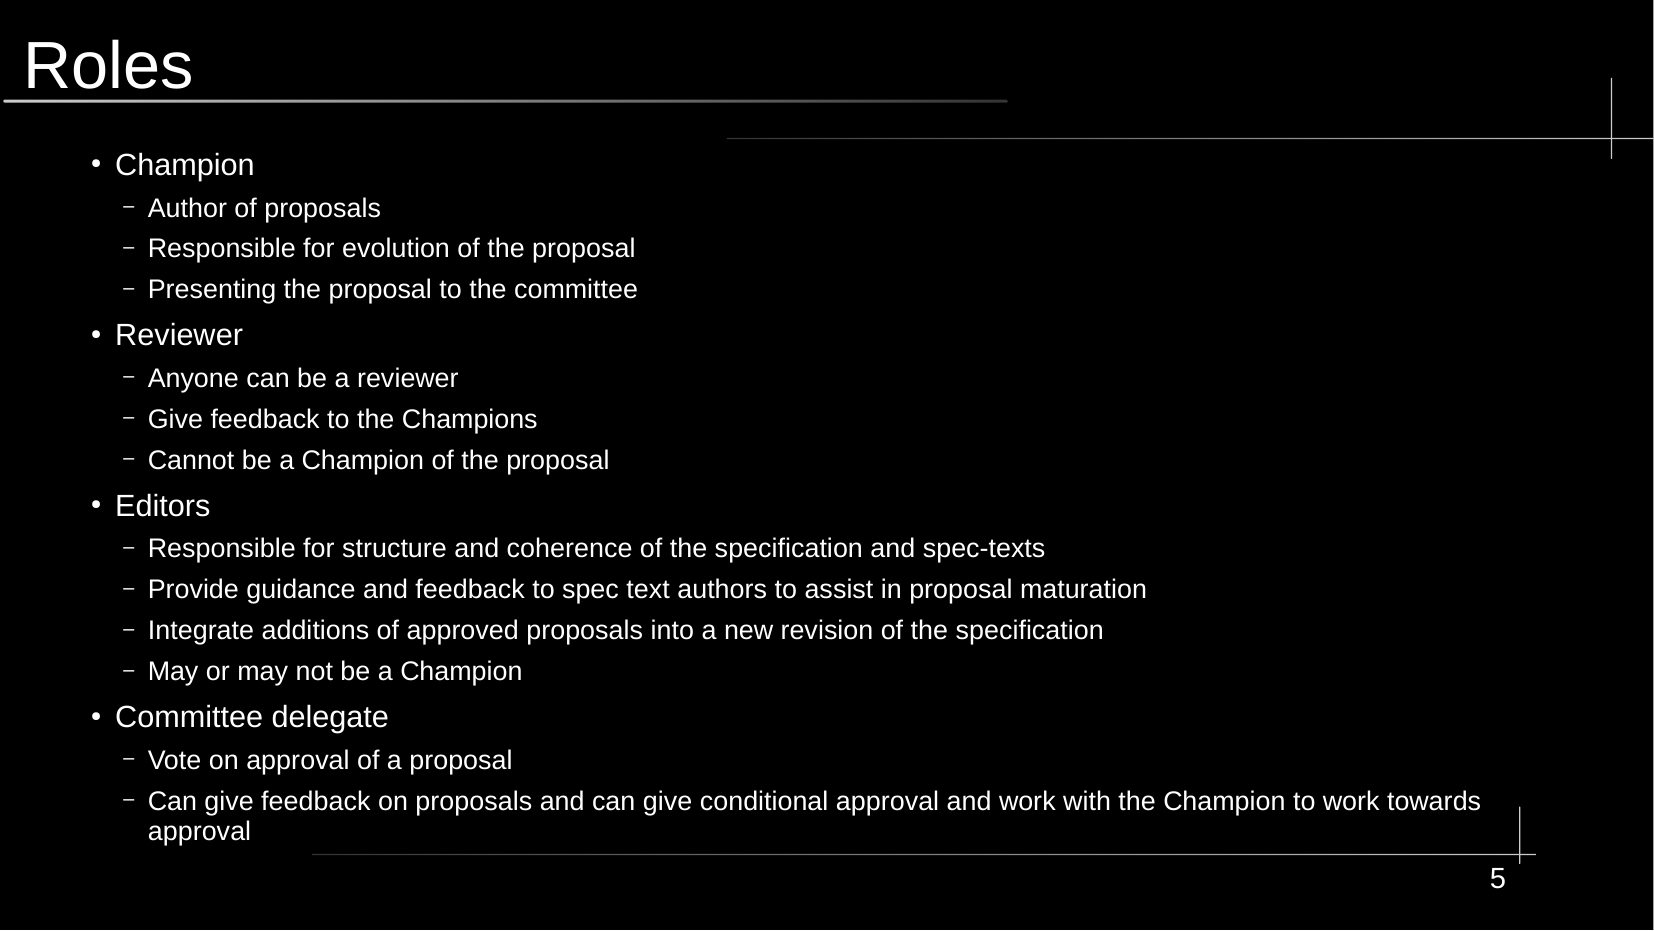

# Roles
Champion
Author of proposals
Responsible for evolution of the proposal
Presenting the proposal to the committee
Reviewer
Anyone can be a reviewer
Give feedback to the Champions
Cannot be a Champion of the proposal
Editors
Responsible for structure and coherence of the specification and spec-texts
Provide guidance and feedback to spec text authors to assist in proposal maturation
Integrate additions of approved proposals into a new revision of the specification
May or may not be a Champion
Committee delegate
Vote on approval of a proposal
Can give feedback on proposals and can give conditional approval and work with the Champion to work towards approval
5